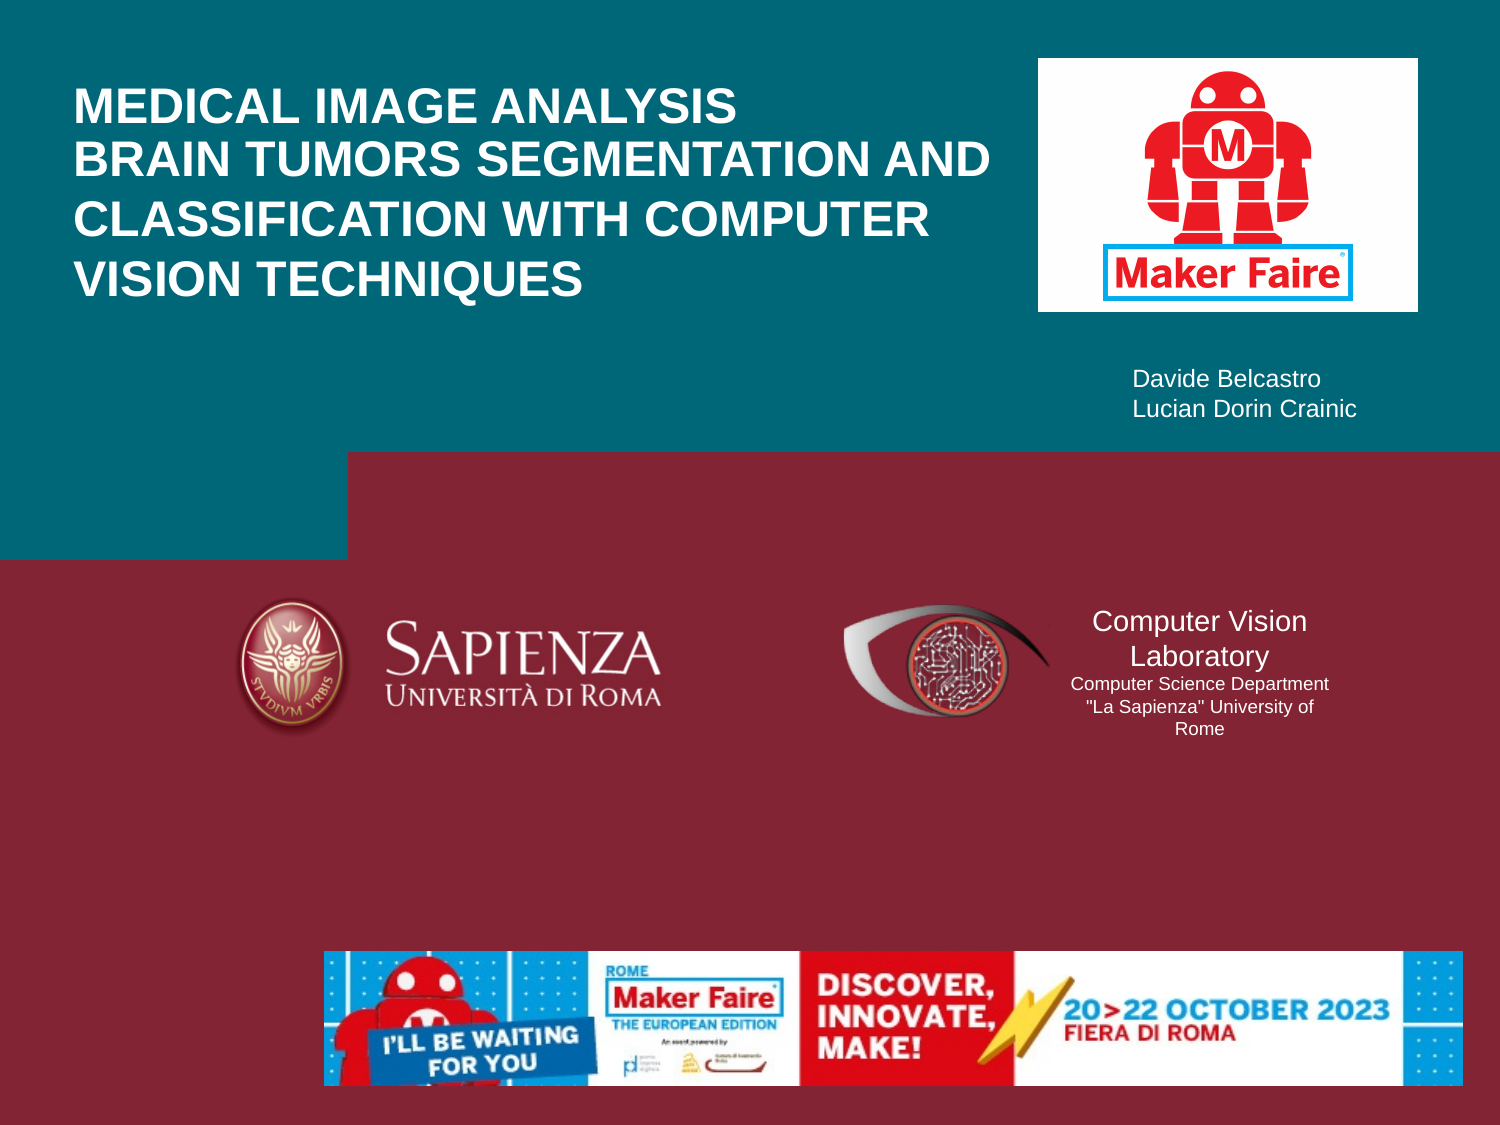

BRAIN TUMORS SEGMENTATION AND CLASSIFICATION WITH COMPUTER VISION TECHNIQUES
MEDICAL IMAGE ANALYSIS
Davide Belcastro
Lucian Dorin Crainic
Computer Vision
Laboratory
Computer Science Department "La Sapienza" University of Rome